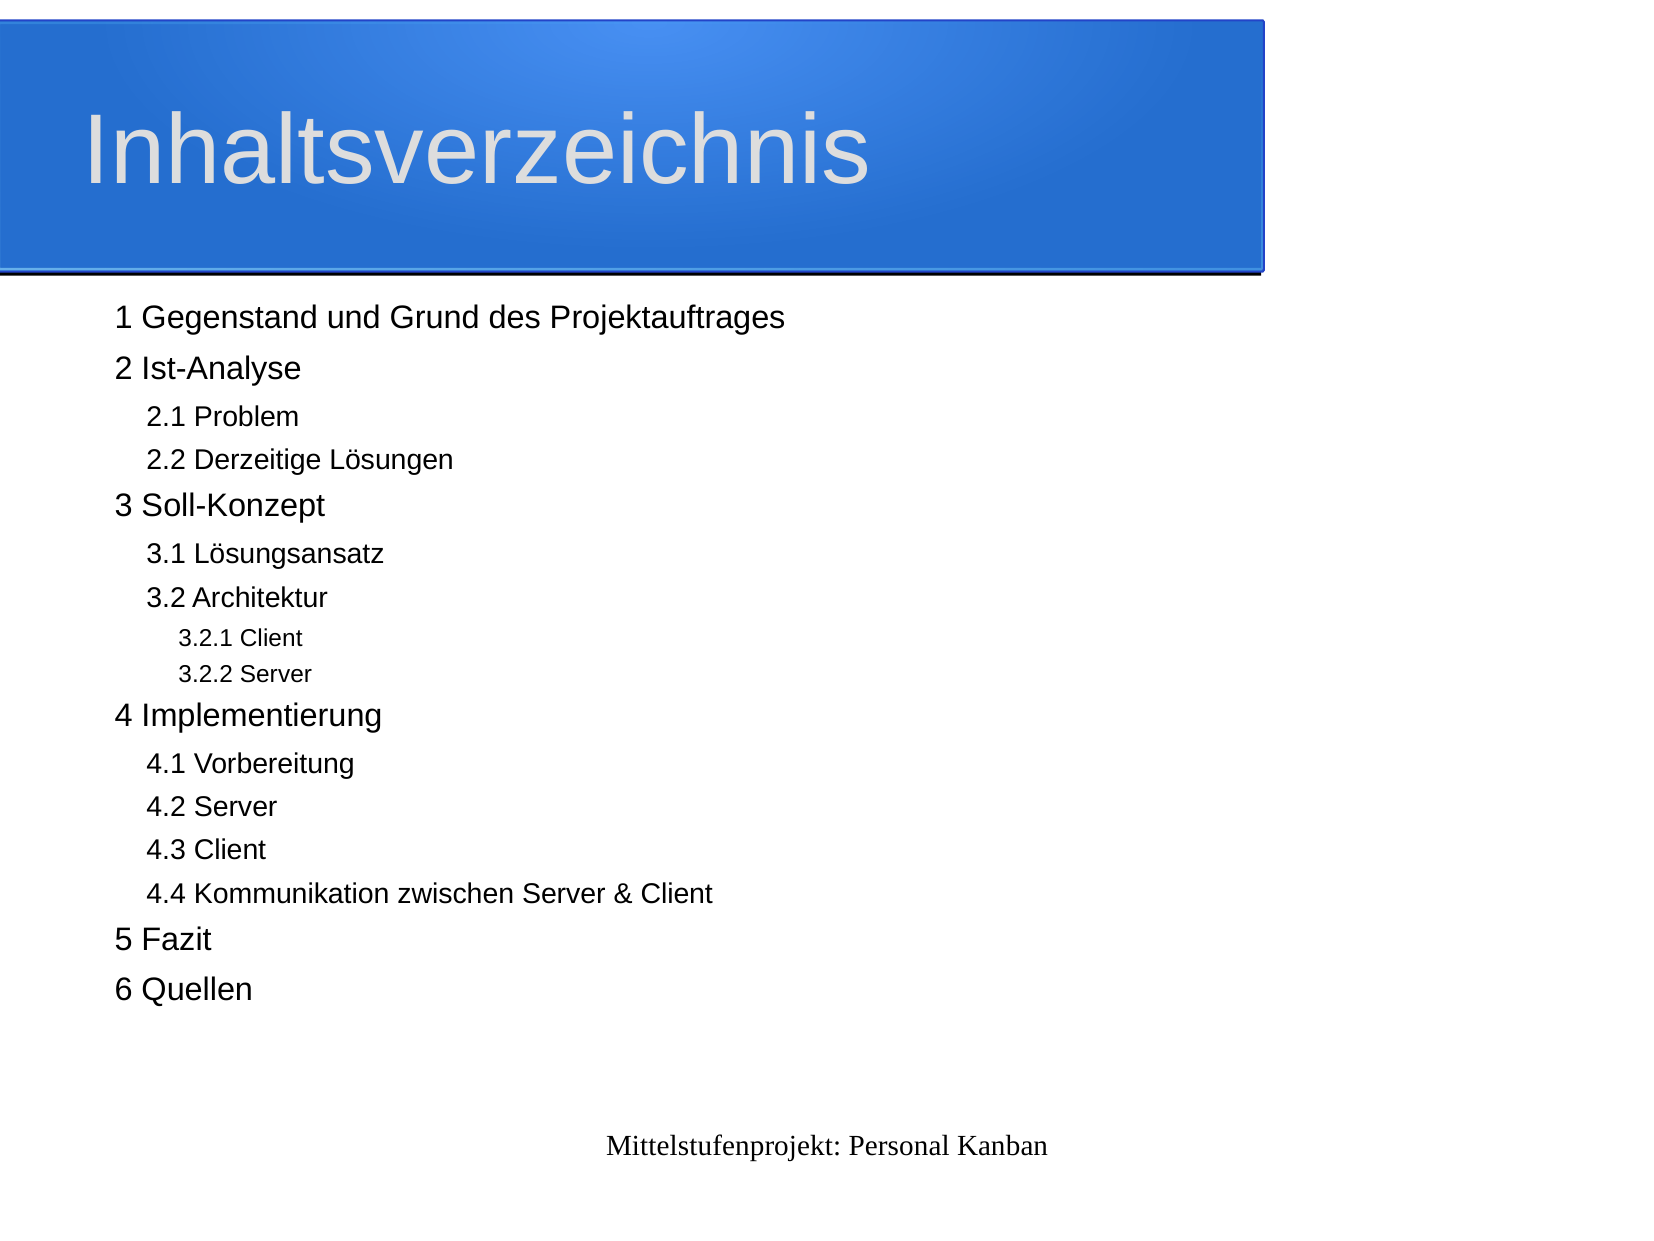

# Inhaltsverzeichnis
1 Gegenstand und Grund des Projektauftrages
2 Ist-Analyse
2.1 Problem
2.2 Derzeitige Lösungen
3 Soll-Konzept
3.1 Lösungsansatz
3.2 Architektur
3.2.1 Client
3.2.2 Server
4 Implementierung
4.1 Vorbereitung
4.2 Server
4.3 Client
4.4 Kommunikation zwischen Server & Client
5 Fazit
6 Quellen
Mittelstufenprojekt: Personal Kanban